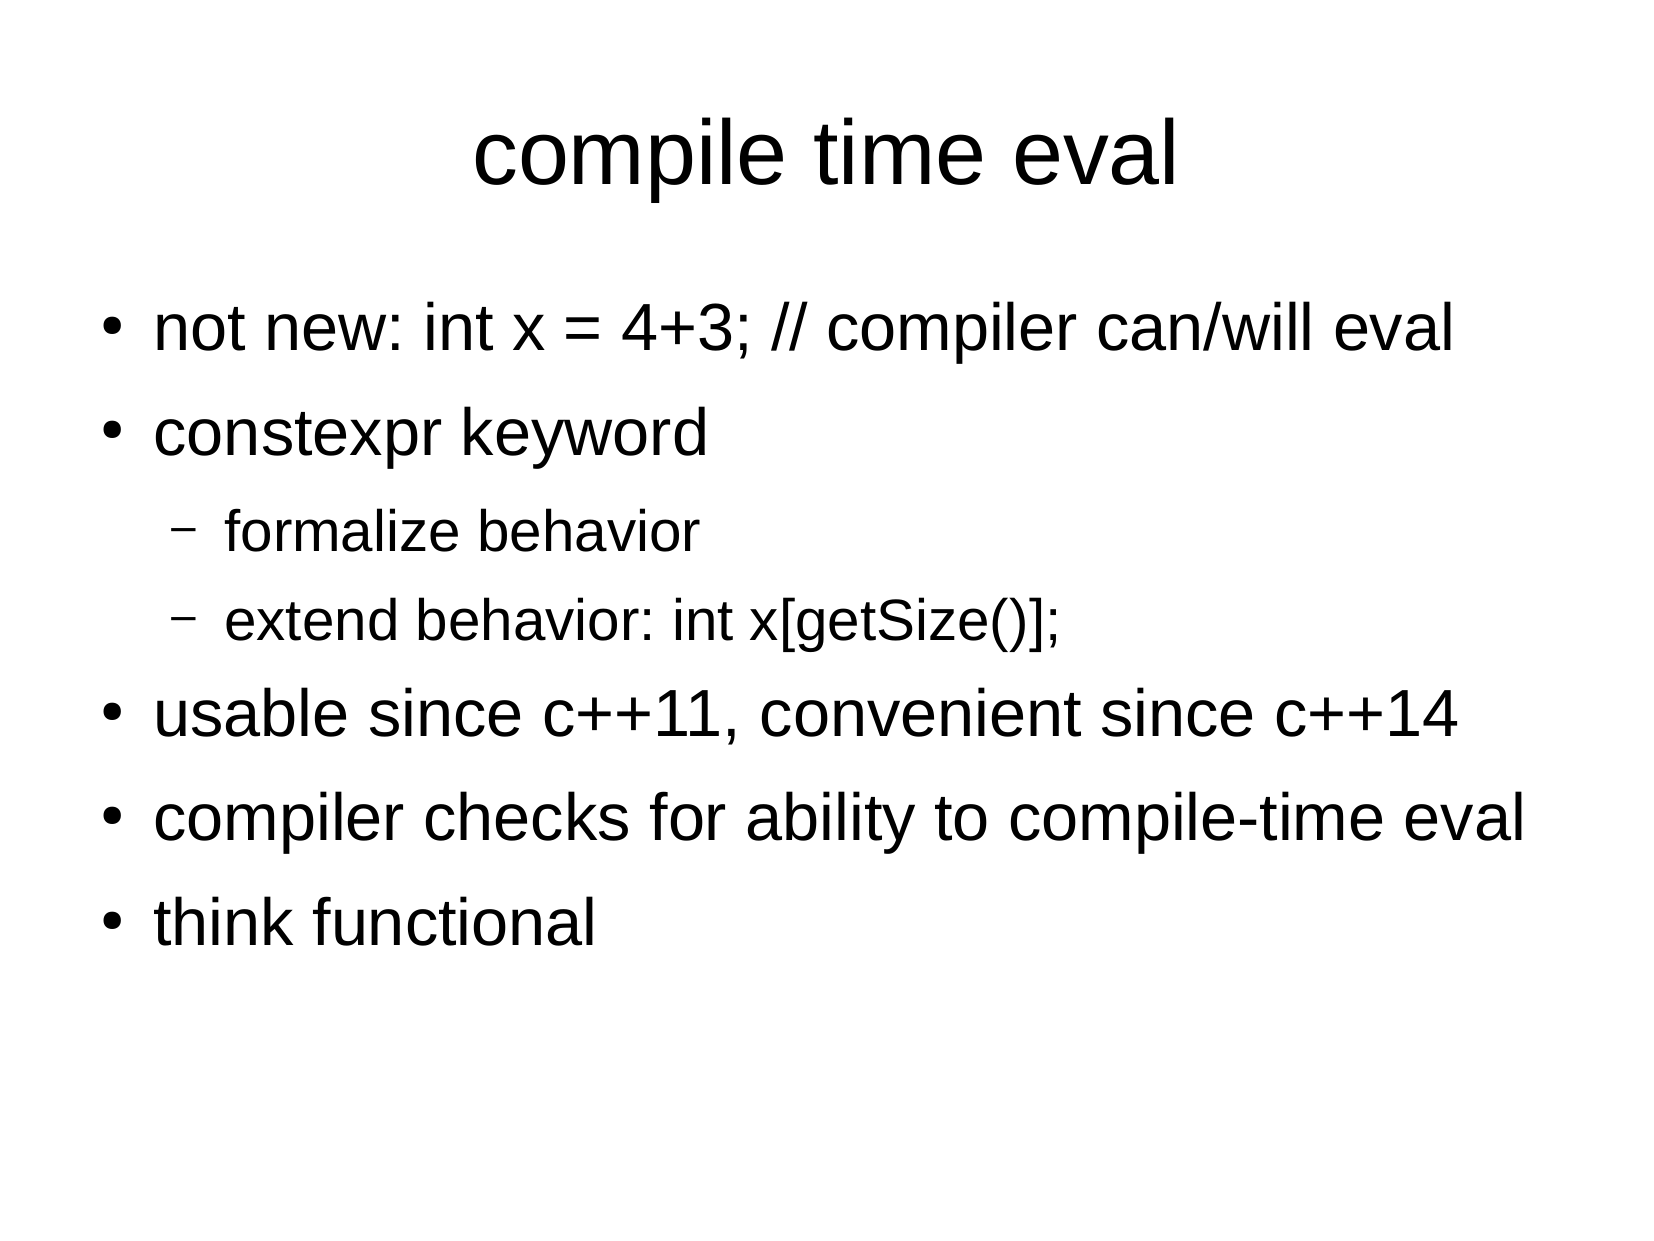

# compile time eval
not new: int x = 4+3; // compiler can/will eval
constexpr keyword
formalize behavior
extend behavior: int x[getSize()];
usable since c++11, convenient since c++14
compiler checks for ability to compile-time eval
think functional